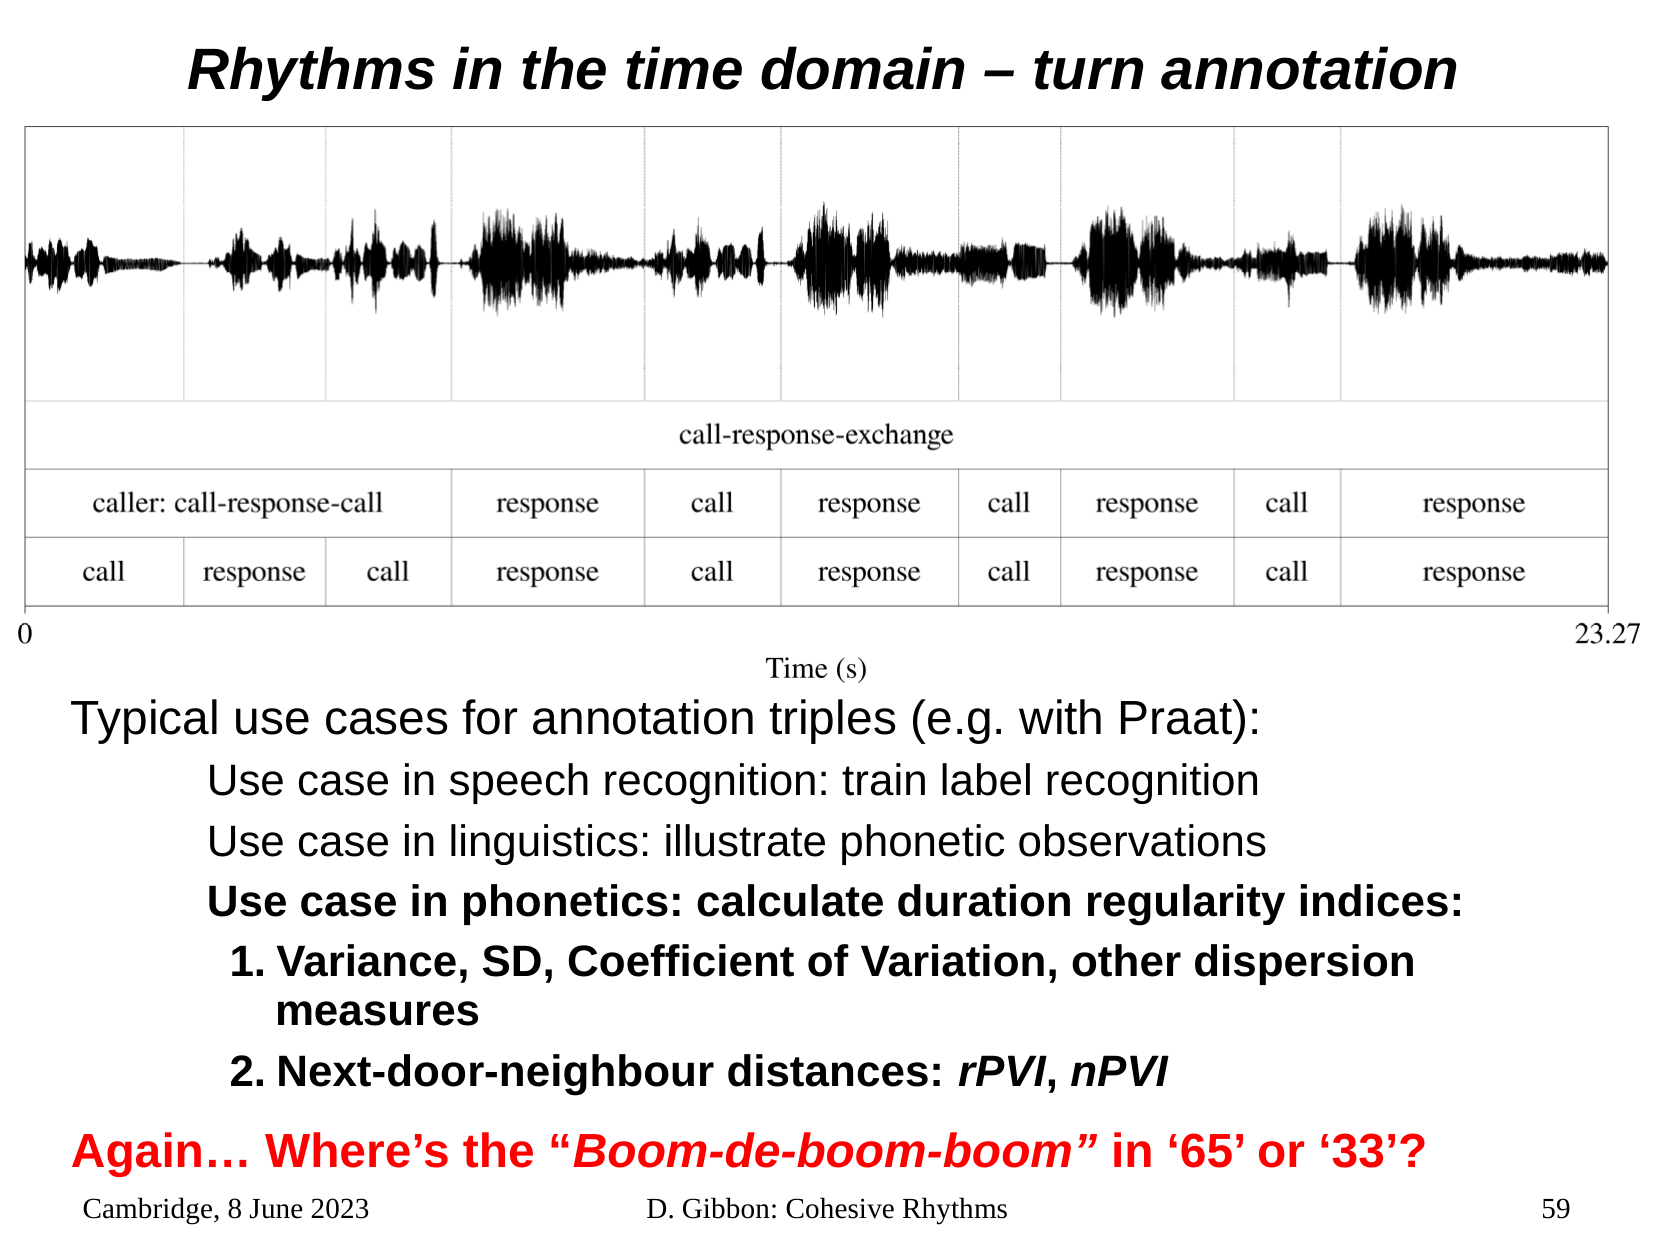

# Rhythms in the time domain – turn annotation
Typical use cases for annotation triples (e.g. with Praat):
Use case in speech recognition: train label recognition
Use case in linguistics: illustrate phonetic observations
Use case in phonetics: calculate duration regularity indices:
Variance, SD, Coefficient of Variation, other dispersion measures
Next-door-neighbour distances: rPVI, nPVI
Again… Where’s the “Boom-de-boom-boom” in ‘65’ or ‘33’?
Cambridge, 8 June 2023
D. Gibbon: Cohesive Rhythms
59